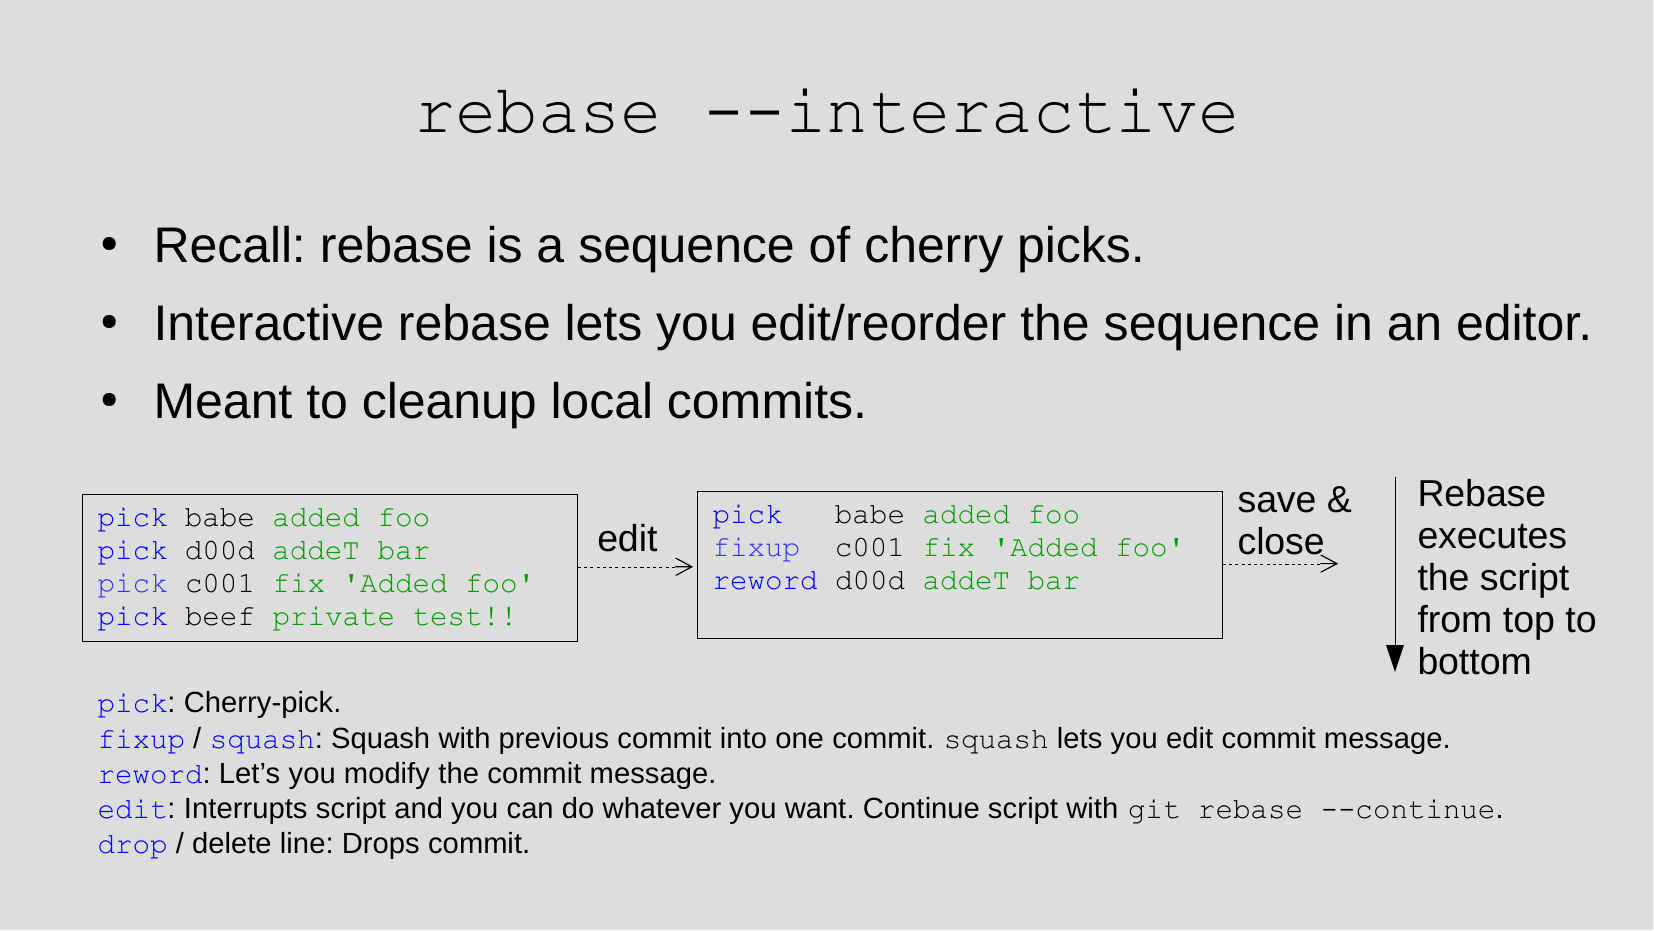

# rebase --interactive
Recall: rebase is a sequence of cherry picks.
Interactive rebase lets you edit/reorder the sequence in an editor.
Meant to cleanup local commits.
Rebase
executes
the script
from top to bottom
save &
close
pick babe added foo
fixup c001 fix 'Added foo'
reword d00d addeT bar
pick babe added foo
pick d00d addeT bar
pick c001 fix 'Added foo'
pick beef private test!!
edit
pick: Cherry-pick.
fixup / squash: Squash with previous commit into one commit. squash lets you edit commit message.
reword: Let’s you modify the commit message.
edit: Interrupts script and you can do whatever you want. Continue script with git rebase --continue.
drop / delete line: Drops commit.